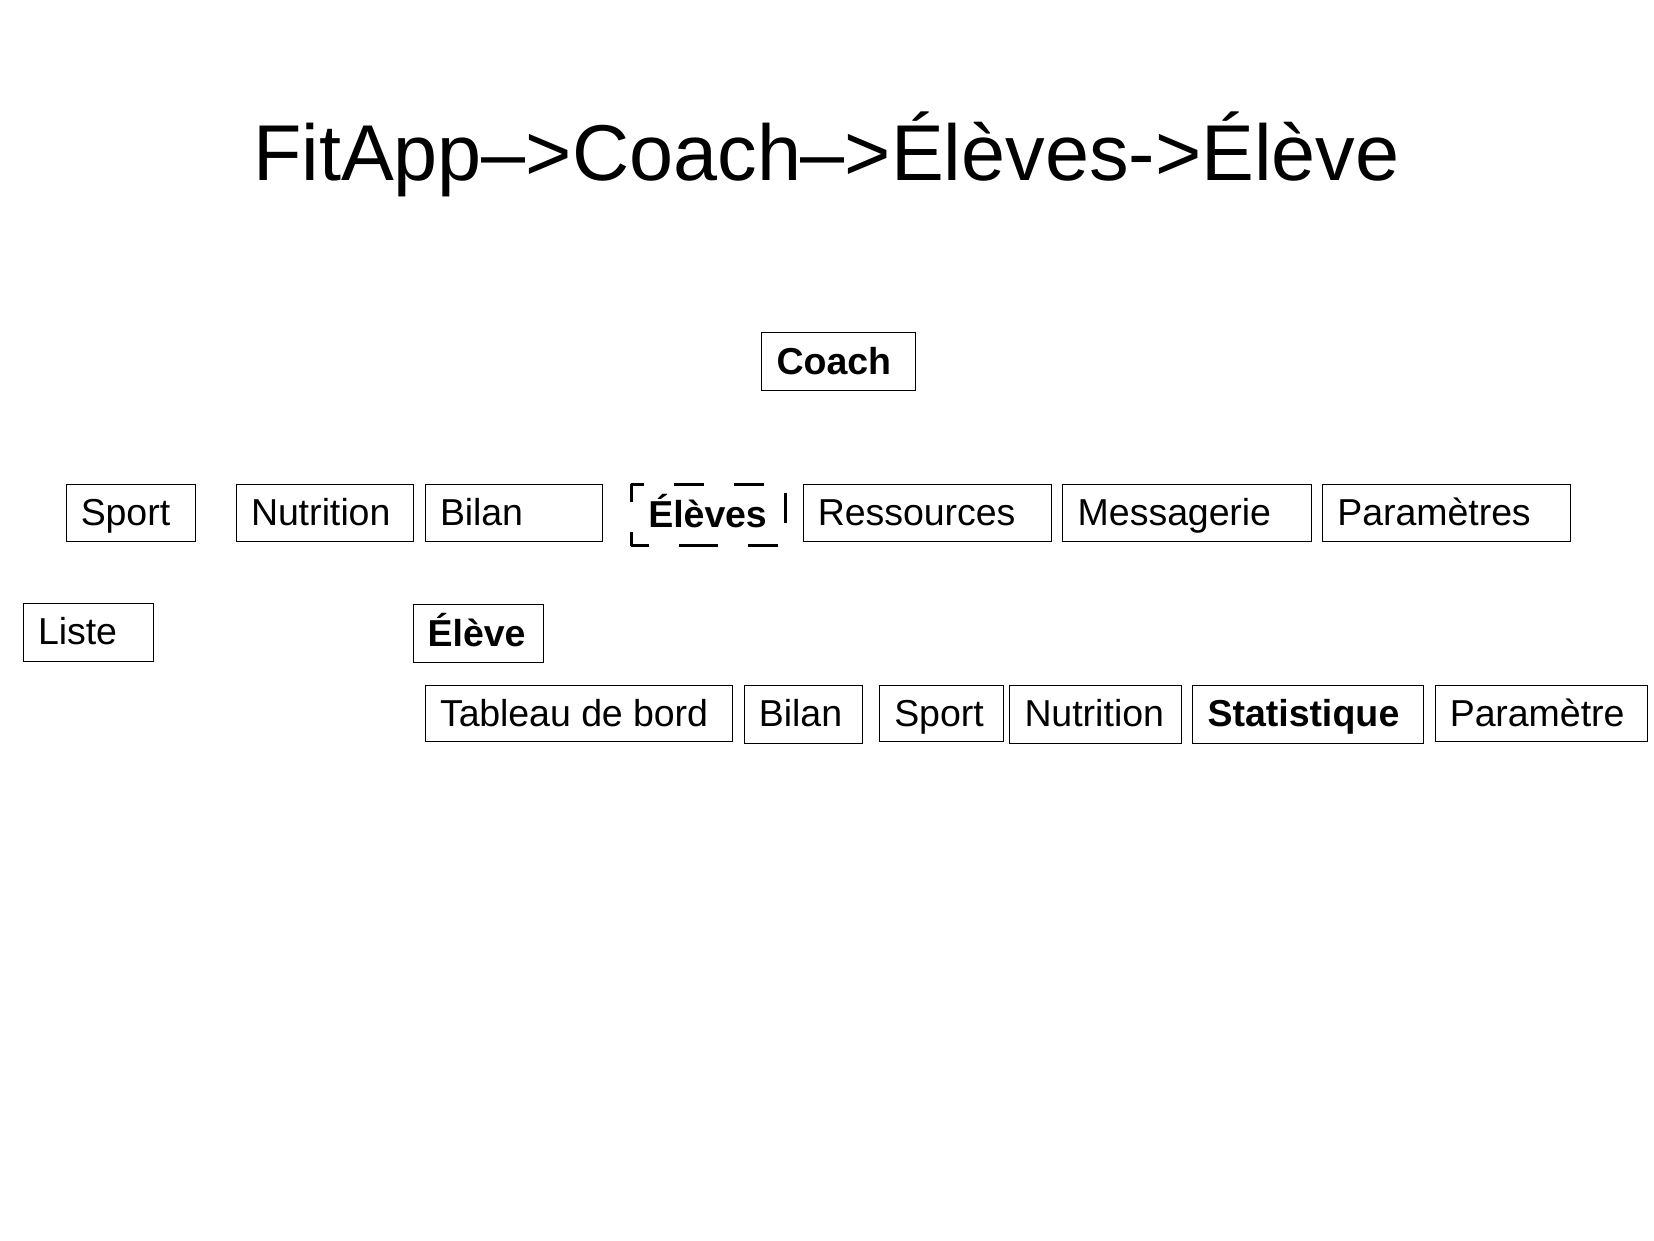

# FitApp–>Coach–>Élèves->Élève
Coach
Sport
Nutrition
Bilan
Ressources
Messagerie
Paramètres
Élèves
Liste
Élève
Tableau de bord
Bilan
Statistique
Paramètre
Sport
Nutrition